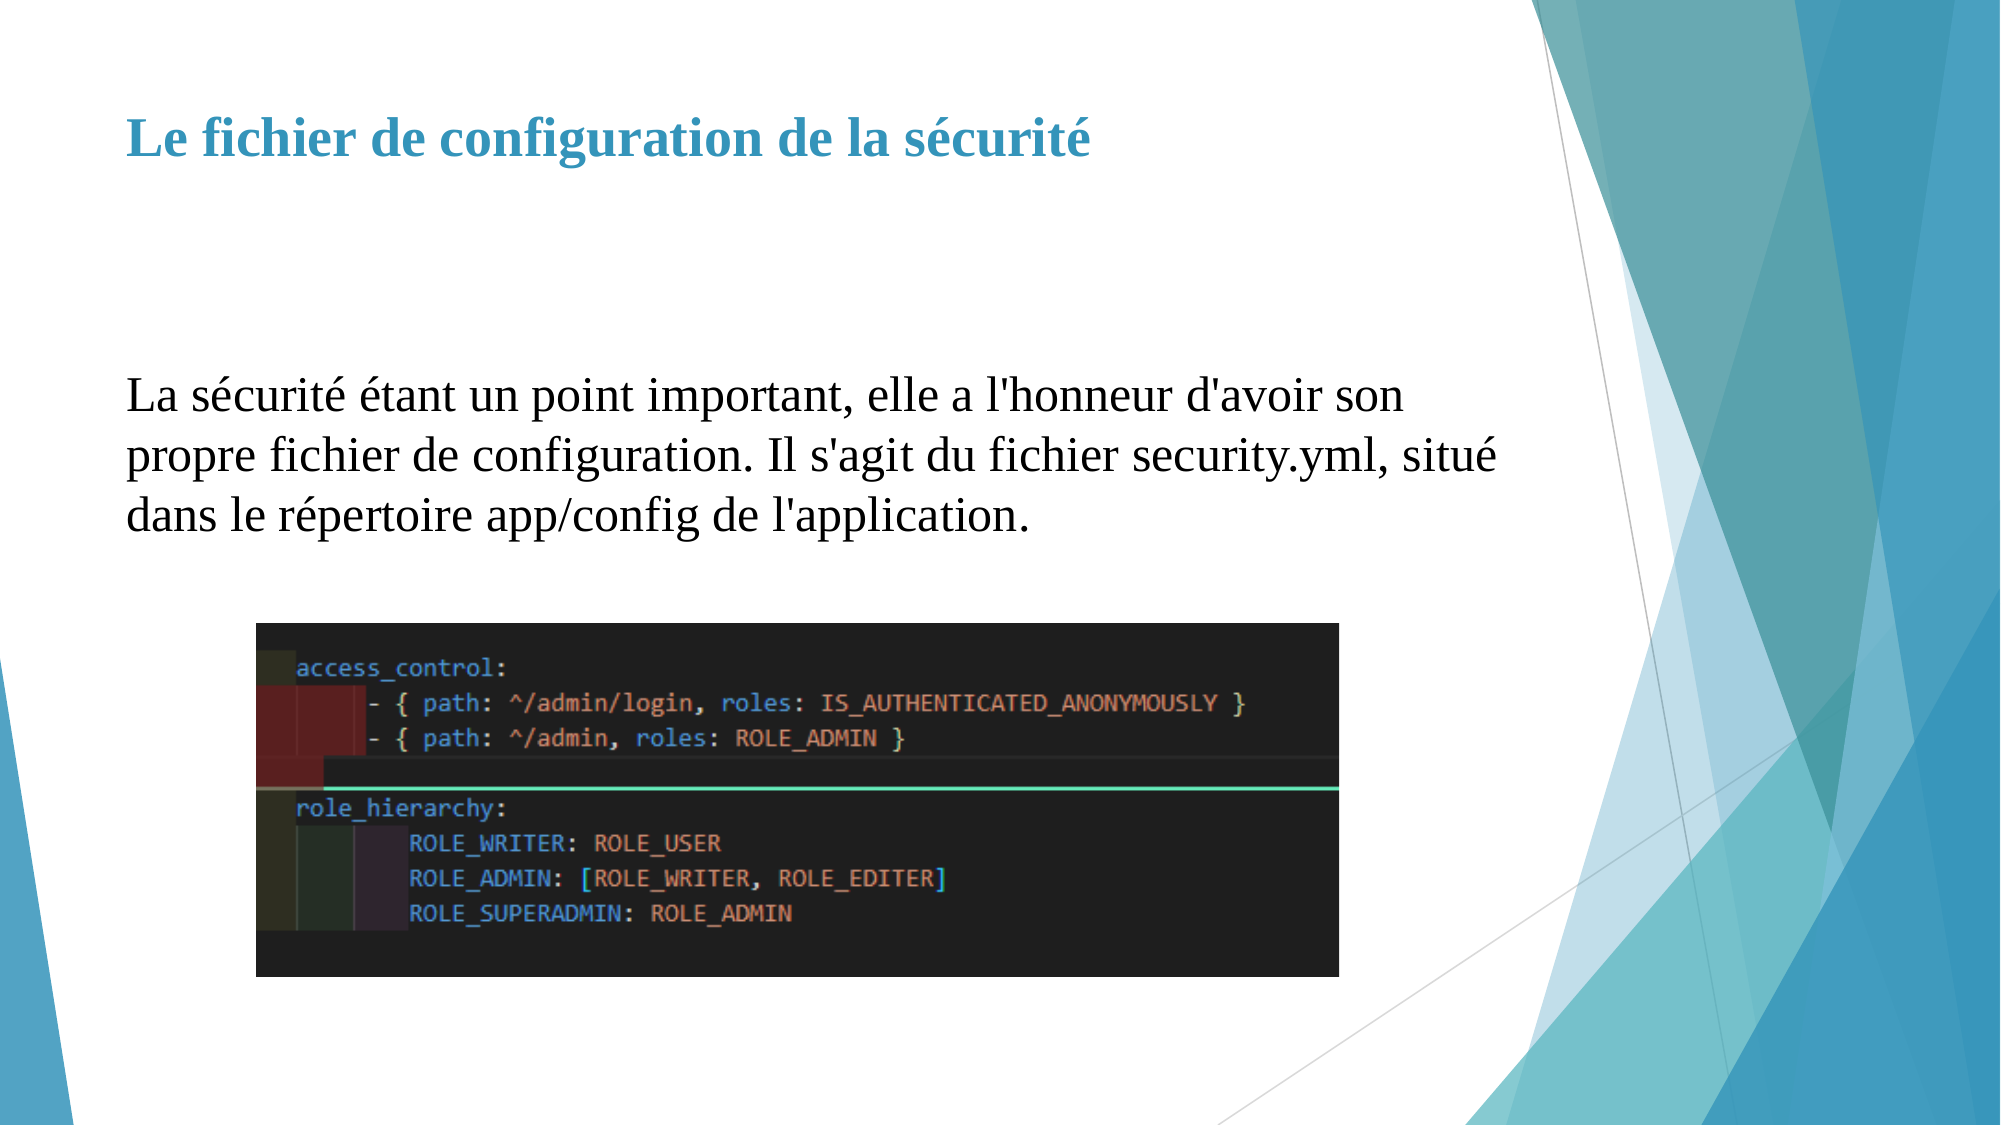

# Le fichier de configuration de la sécurité
La sécurité étant un point important, elle a l'honneur d'avoir son propre fichier de configuration. Il s'agit du fichier security.yml, situé dans le répertoire app/config de l'application.